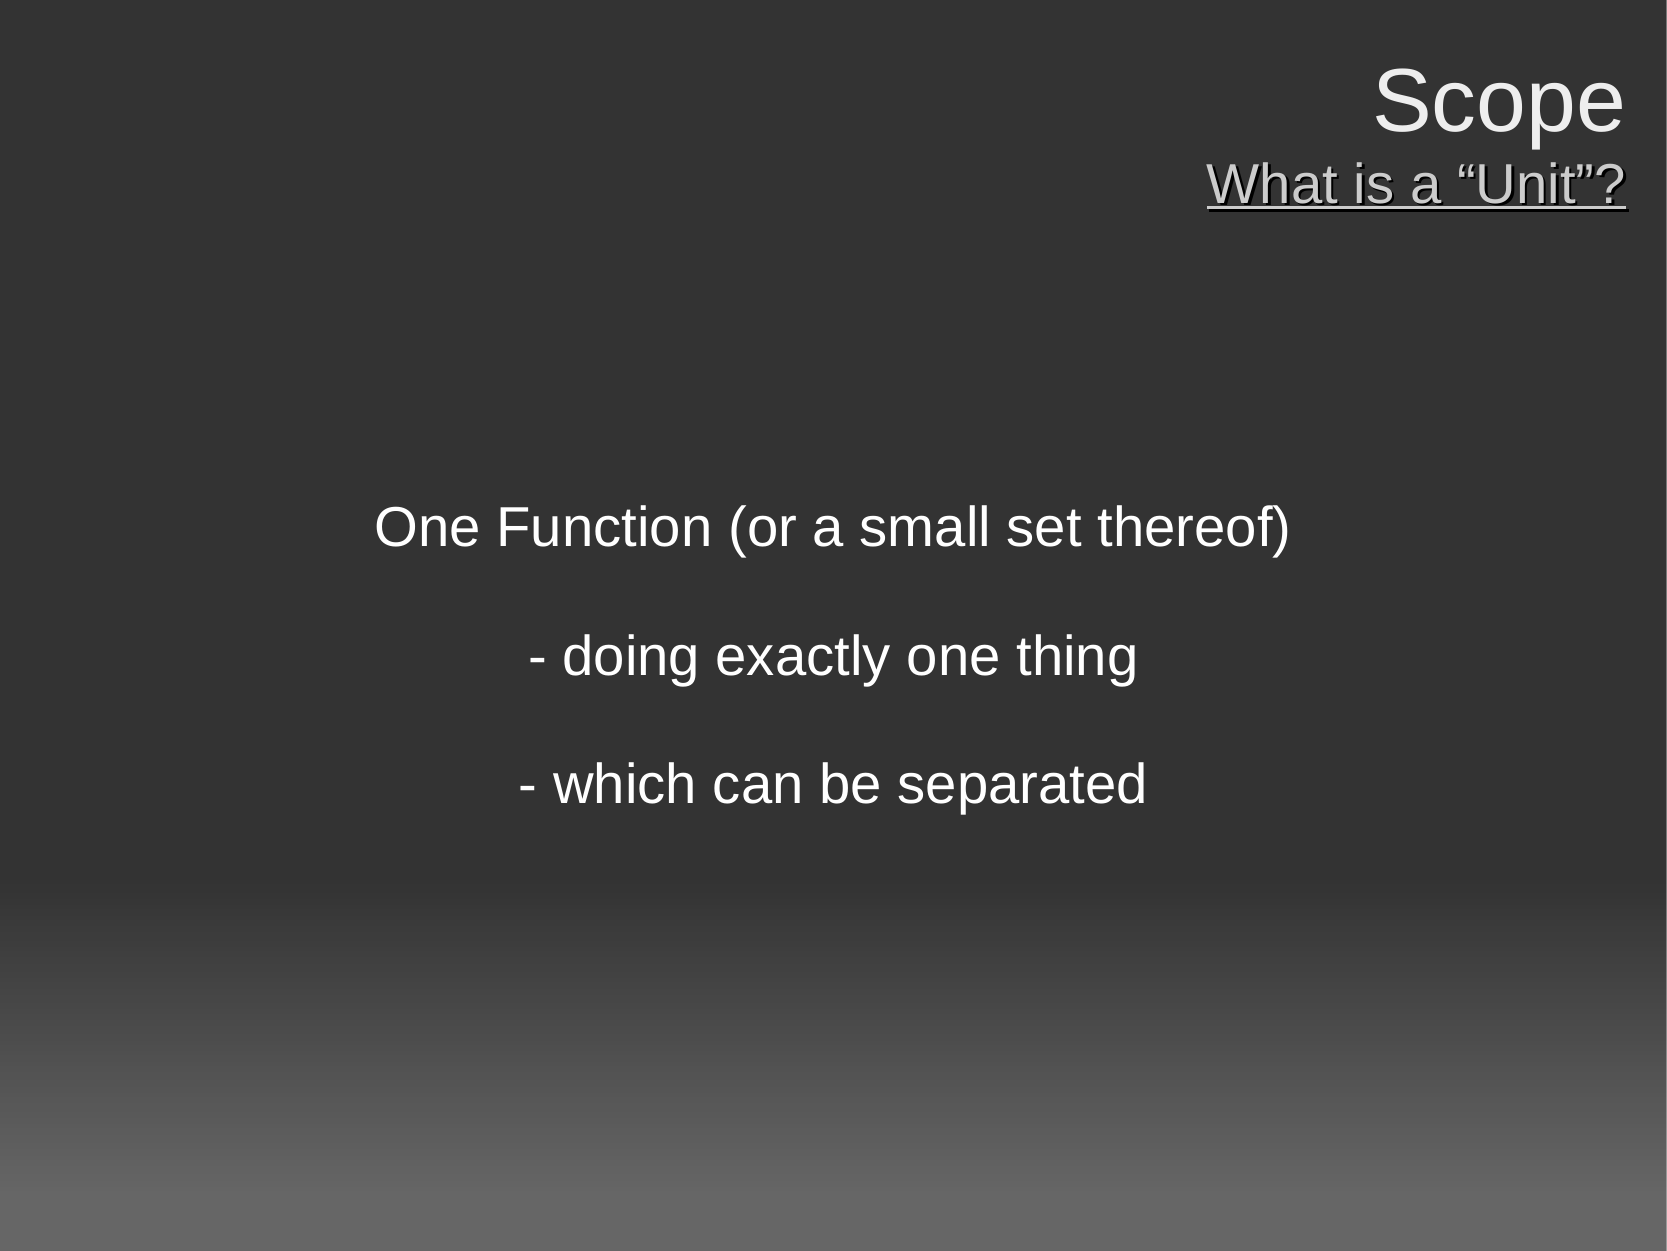

# Scope What is a “Unit”?
One Function (or a small set thereof)
- doing exactly one thing
- which can be separated